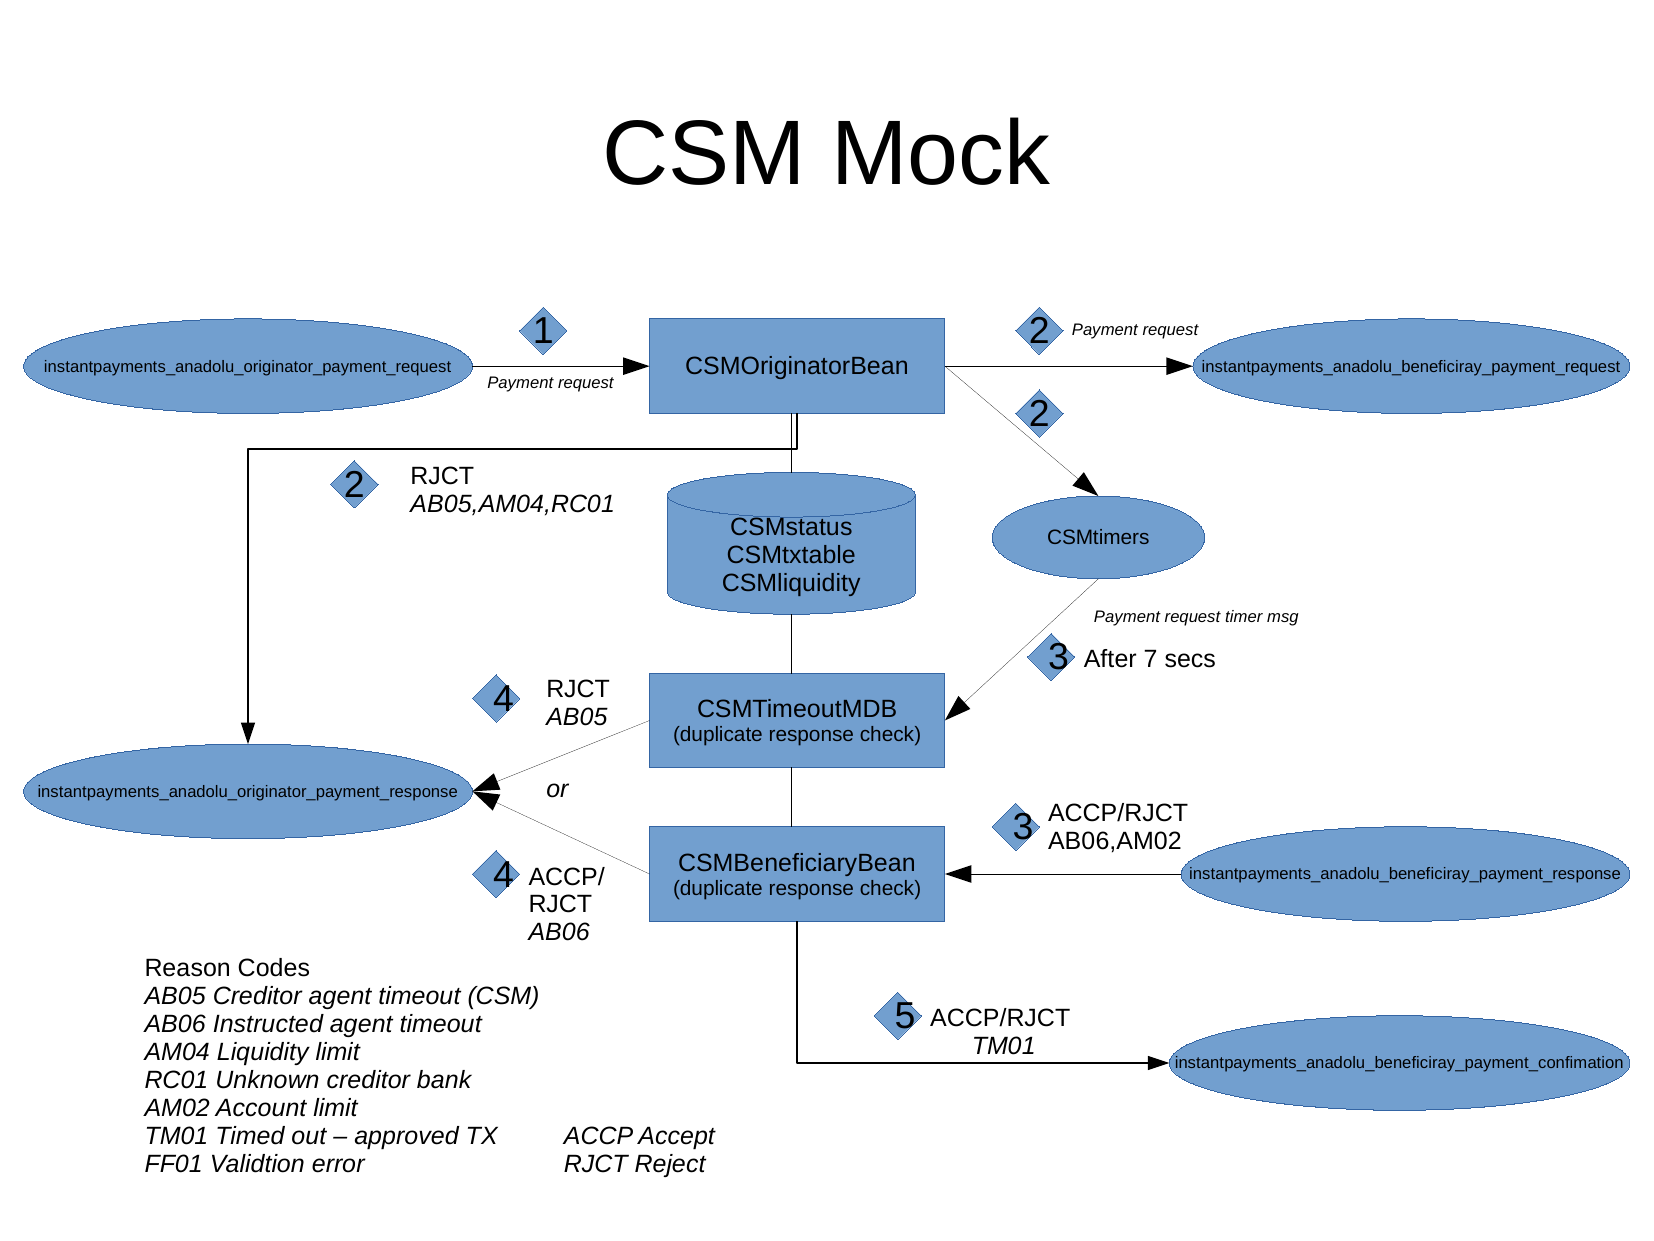

# CSM Mock
1
2
Payment request
instantpayments_anadolu_originator_payment_request
CSMOriginatorBean
instantpayments_anadolu_beneficiray_payment_request
Payment request
2
RJCT
AB05,AM04,RC01
2
CSMstatus
CSMtxtable
CSMliquidity
CSMtimers
Payment request timer msg
3
After 7 secs
RJCTAB05
CSMTimeoutMDB
(duplicate response check)
4
instantpayments_anadolu_originator_payment_response
or
ACCP/RJCT
AB06,AM02
3
CSMBeneficiaryBean
(duplicate response check)
instantpayments_anadolu_beneficiray_payment_response
4
ACCP/
RJCT
AB06
Reason Codes
AB05 Creditor agent timeout (CSM)
AB06 Instructed agent timeout
AM04 Liquidity limit
RC01 Unknown creditor bank
AM02 Account limit
TM01 Timed out – approved TX
FF01 Validtion error
5
ACCP/RJCT
TM01
instantpayments_anadolu_beneficiray_payment_confimation
ACCP Accept
RJCT Reject